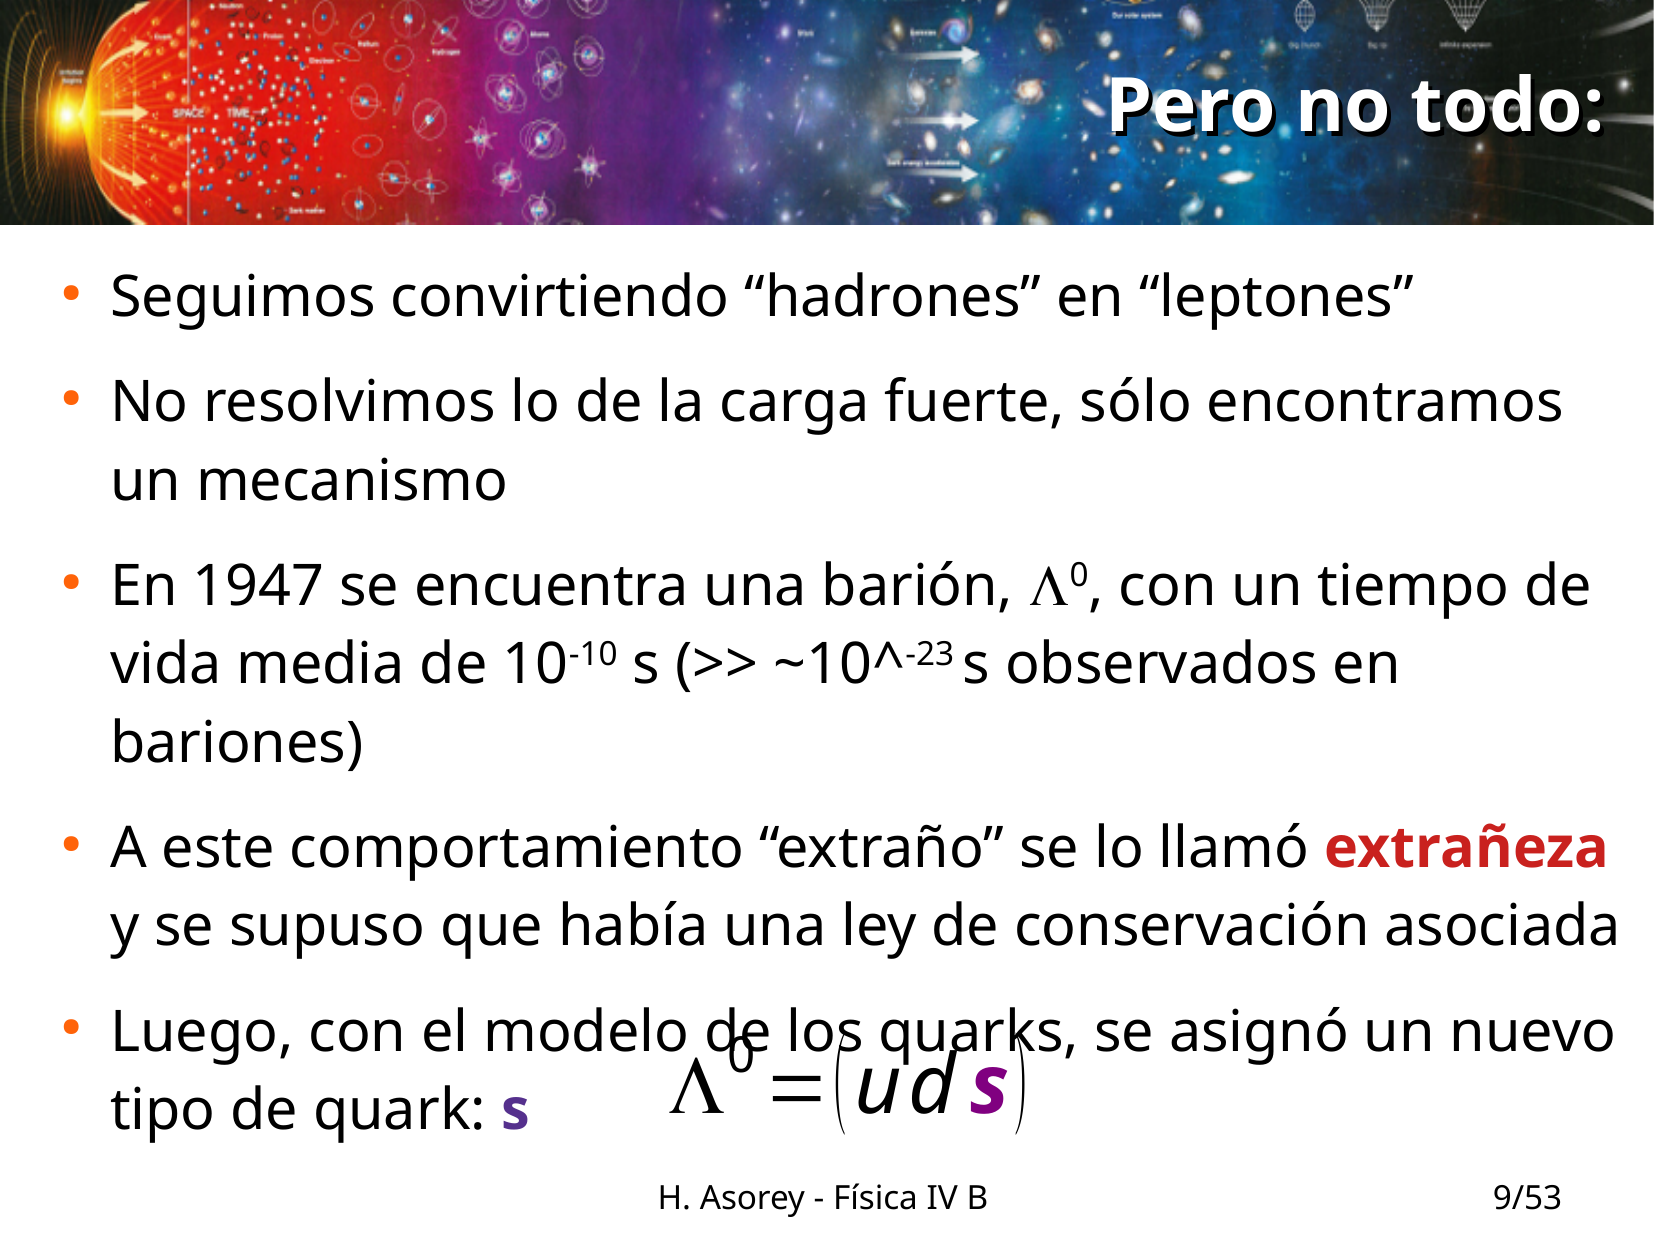

# Pero no todo:
Seguimos convirtiendo “hadrones” en “leptones”
No resolvimos lo de la carga fuerte, sólo encontramos un mecanismo
En 1947 se encuentra una barión, L0, con un tiempo de vida media de 10-10 s (>> ~10^-23 s observados en bariones)
A este comportamiento “extraño” se lo llamó extrañeza y se supuso que había una ley de conservación asociada
Luego, con el modelo de los quarks, se asignó un nuevo tipo de quark: s
H. Asorey - Física IV B
9